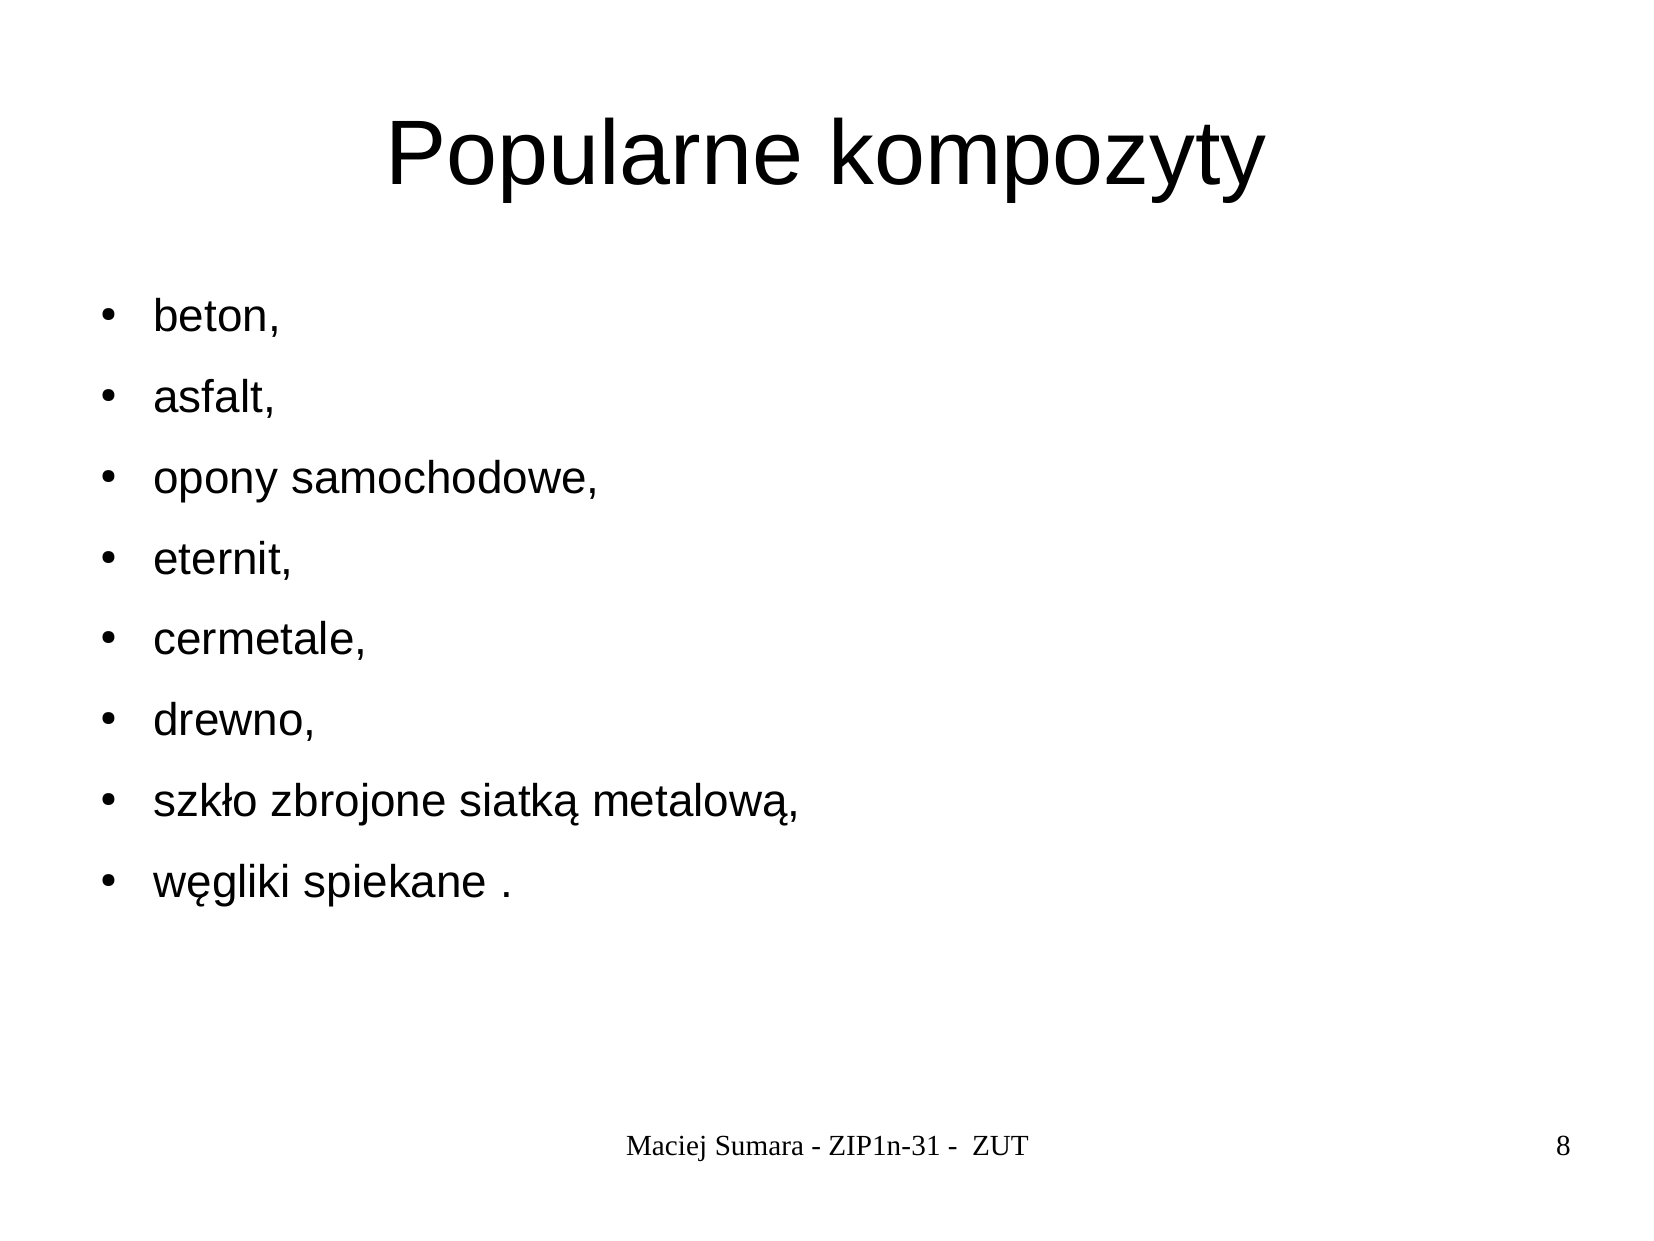

# Popularne kompozyty
beton,
asfalt,
opony samochodowe,
eternit,
cermetale,
drewno,
szkło zbrojone siatką metalową,
węgliki spiekane .
Maciej Sumara - ZIP1n-31 - ZUT
8